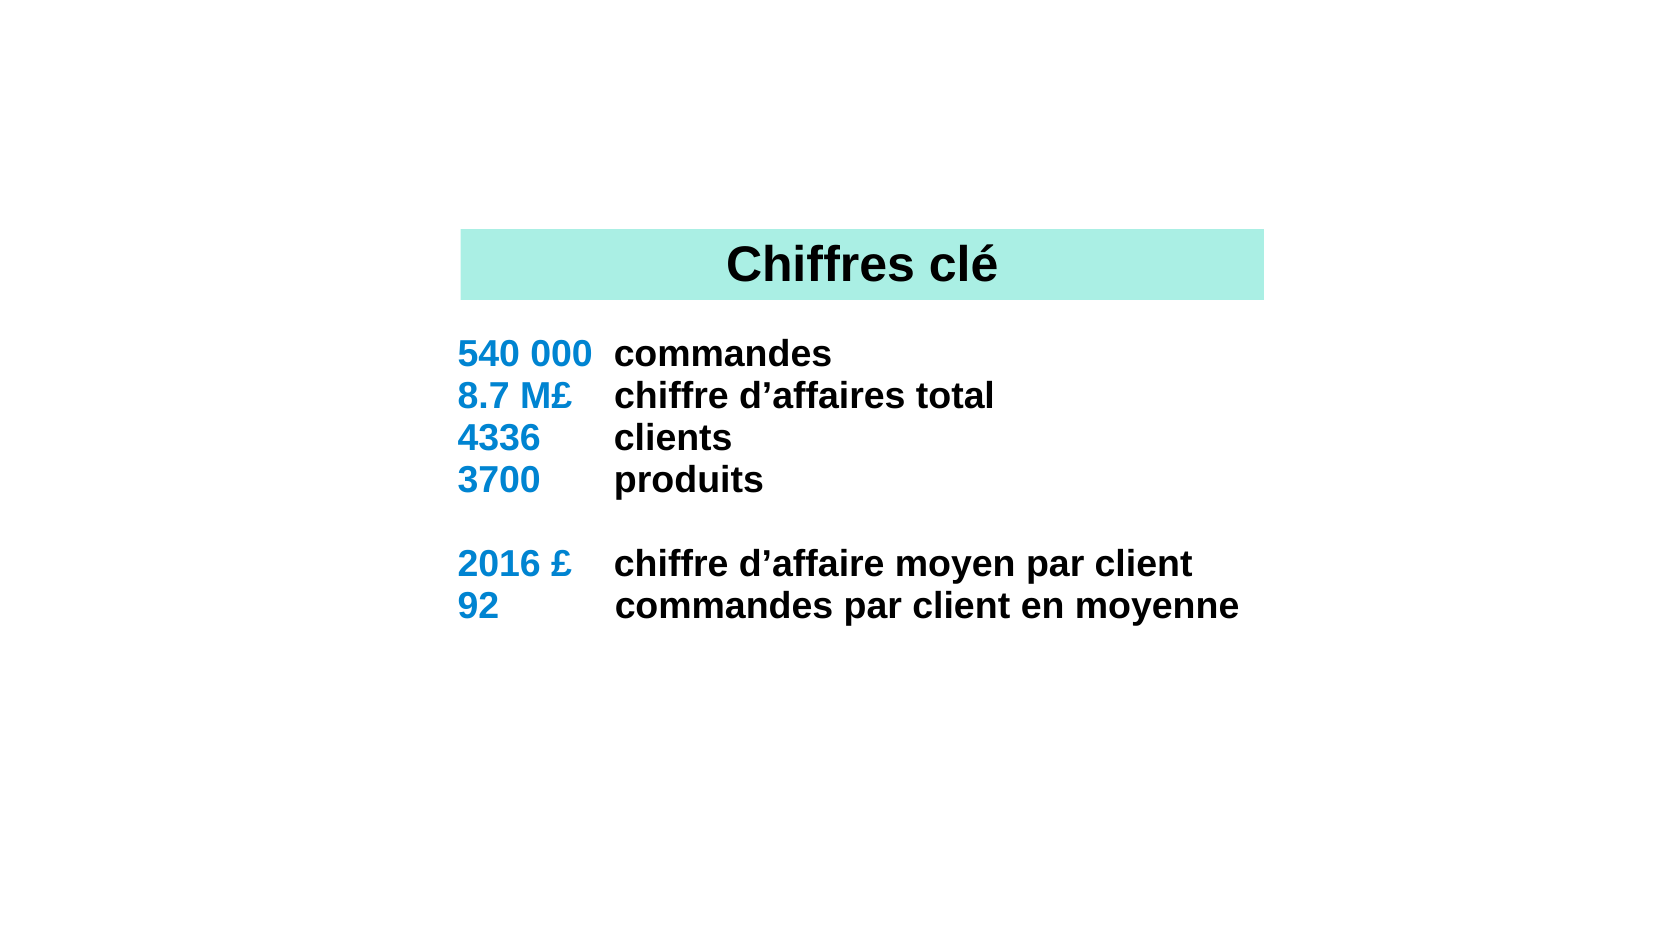

Chiffres clé
540 000 commandes
8.7 M£ chiffre d’affaires total
4336 clients
3700 produits
2016 £ chiffre d’affaire moyen par client
92 commandes par client en moyenne